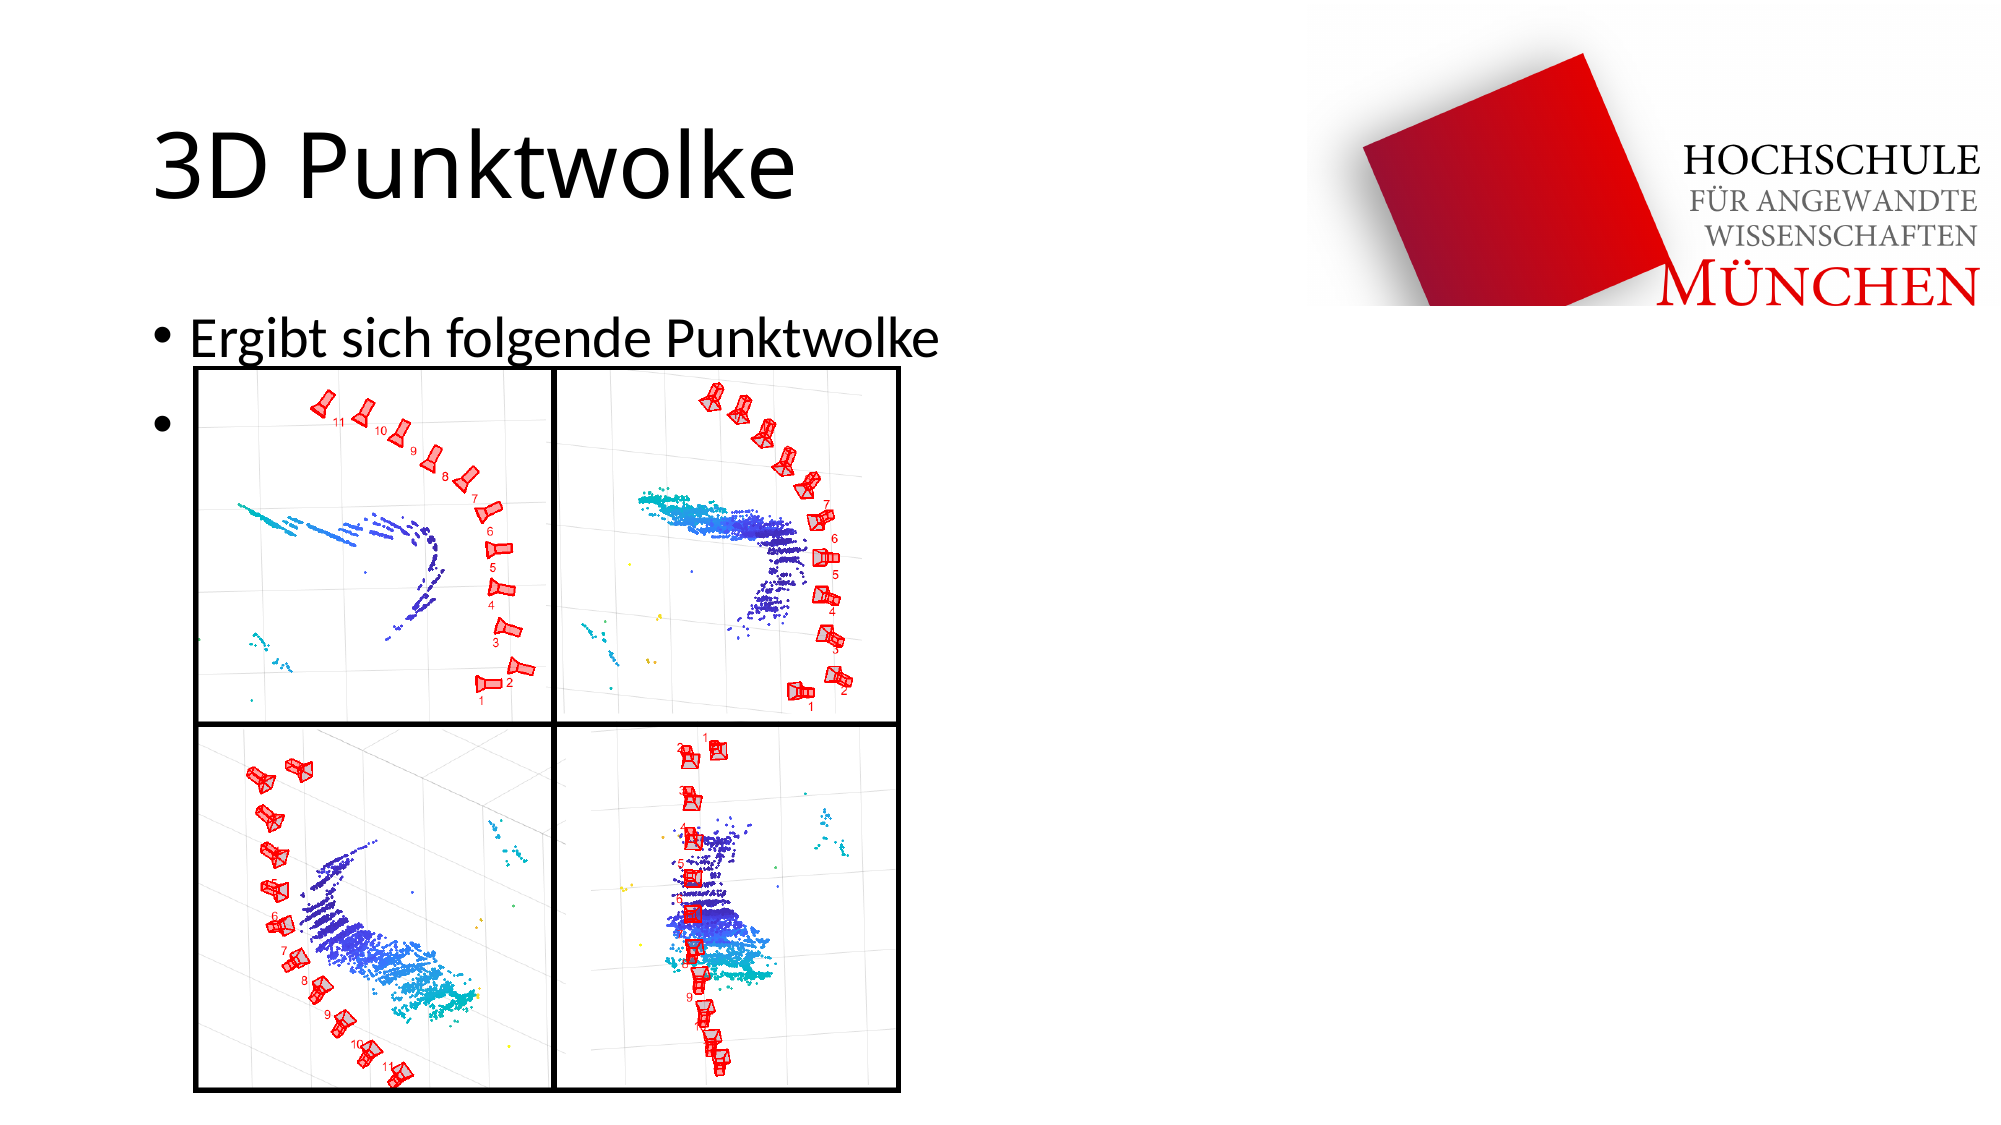

# 3D Punktwolke
Ergibt sich folgende Punktwolke